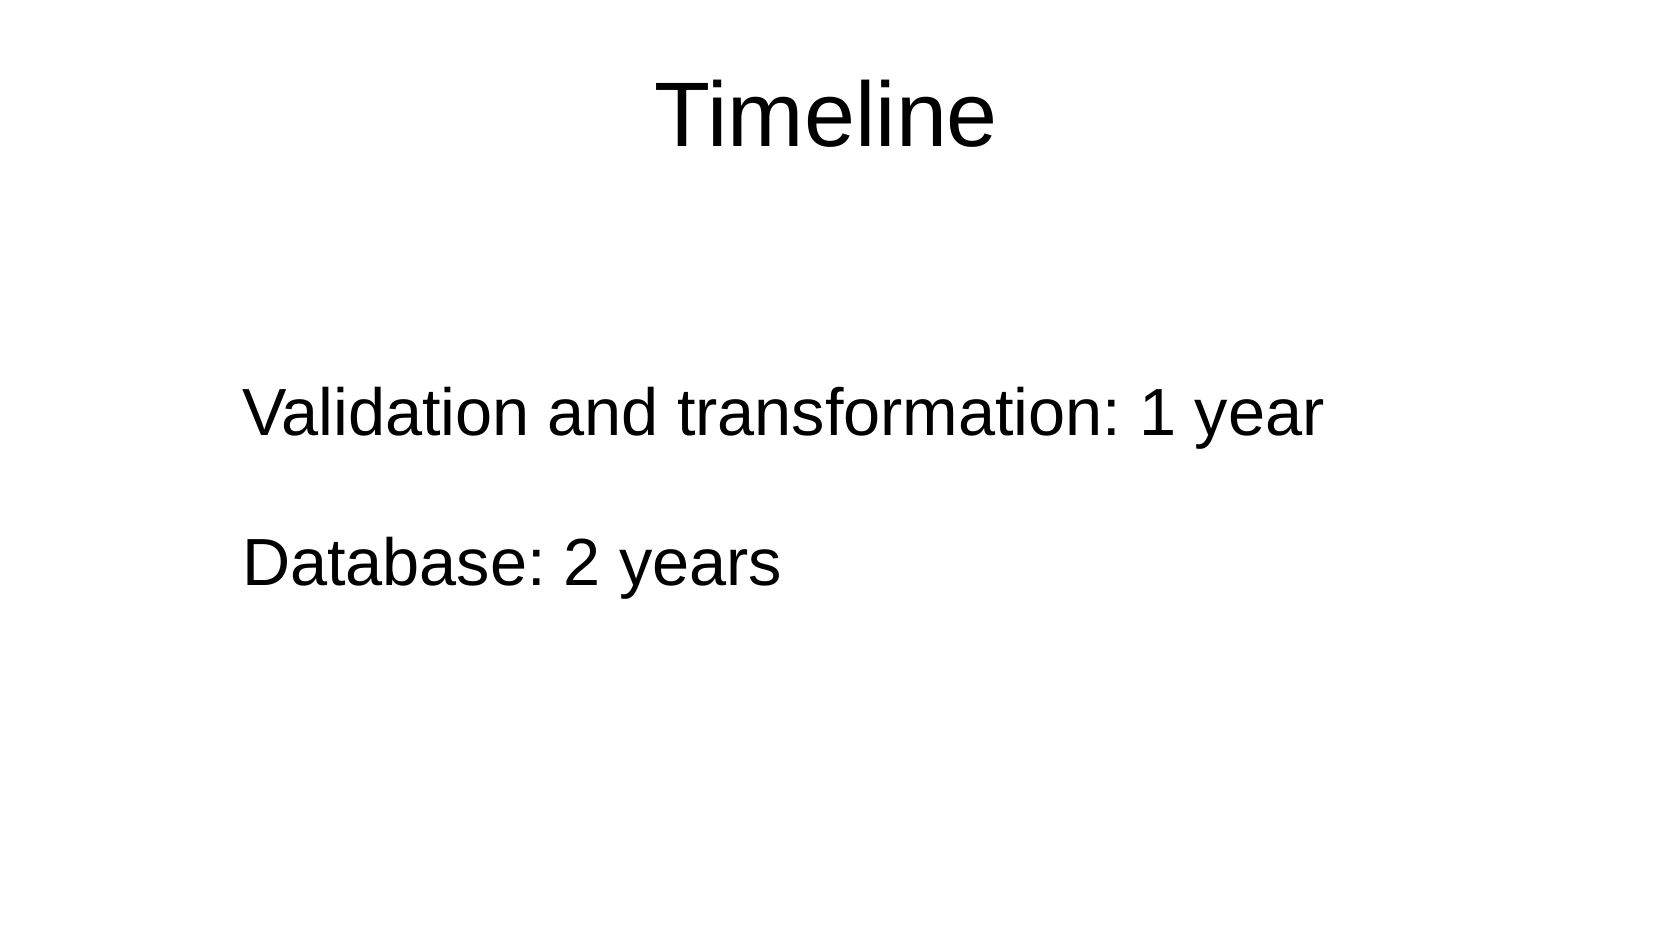

# Timeline
Validation and transformation: 1 year
Database: 2 years